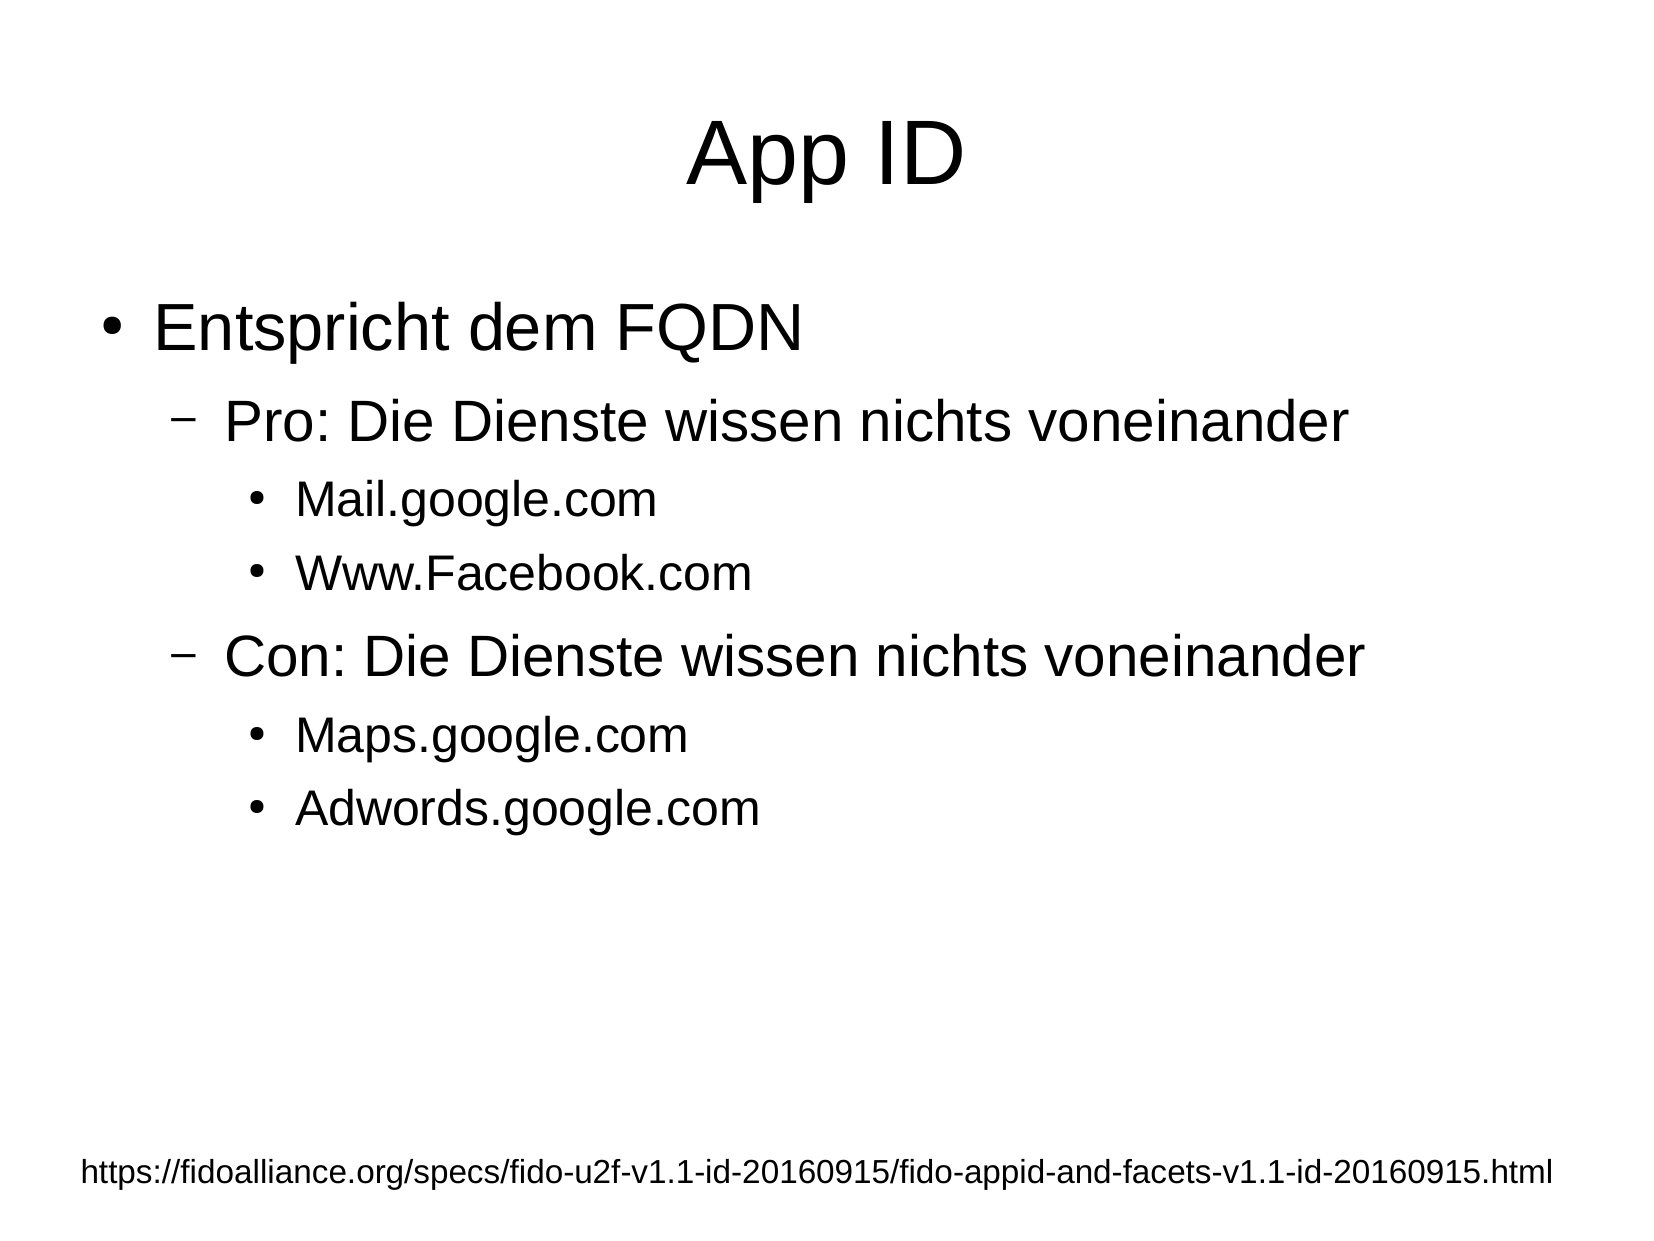

# App ID
Entspricht dem FQDN
Pro: Die Dienste wissen nichts voneinander
Mail.google.com
Www.Facebook.com
Con: Die Dienste wissen nichts voneinander
Maps.google.com
Adwords.google.com
https://fidoalliance.org/specs/fido-u2f-v1.1-id-20160915/fido-appid-and-facets-v1.1-id-20160915.html